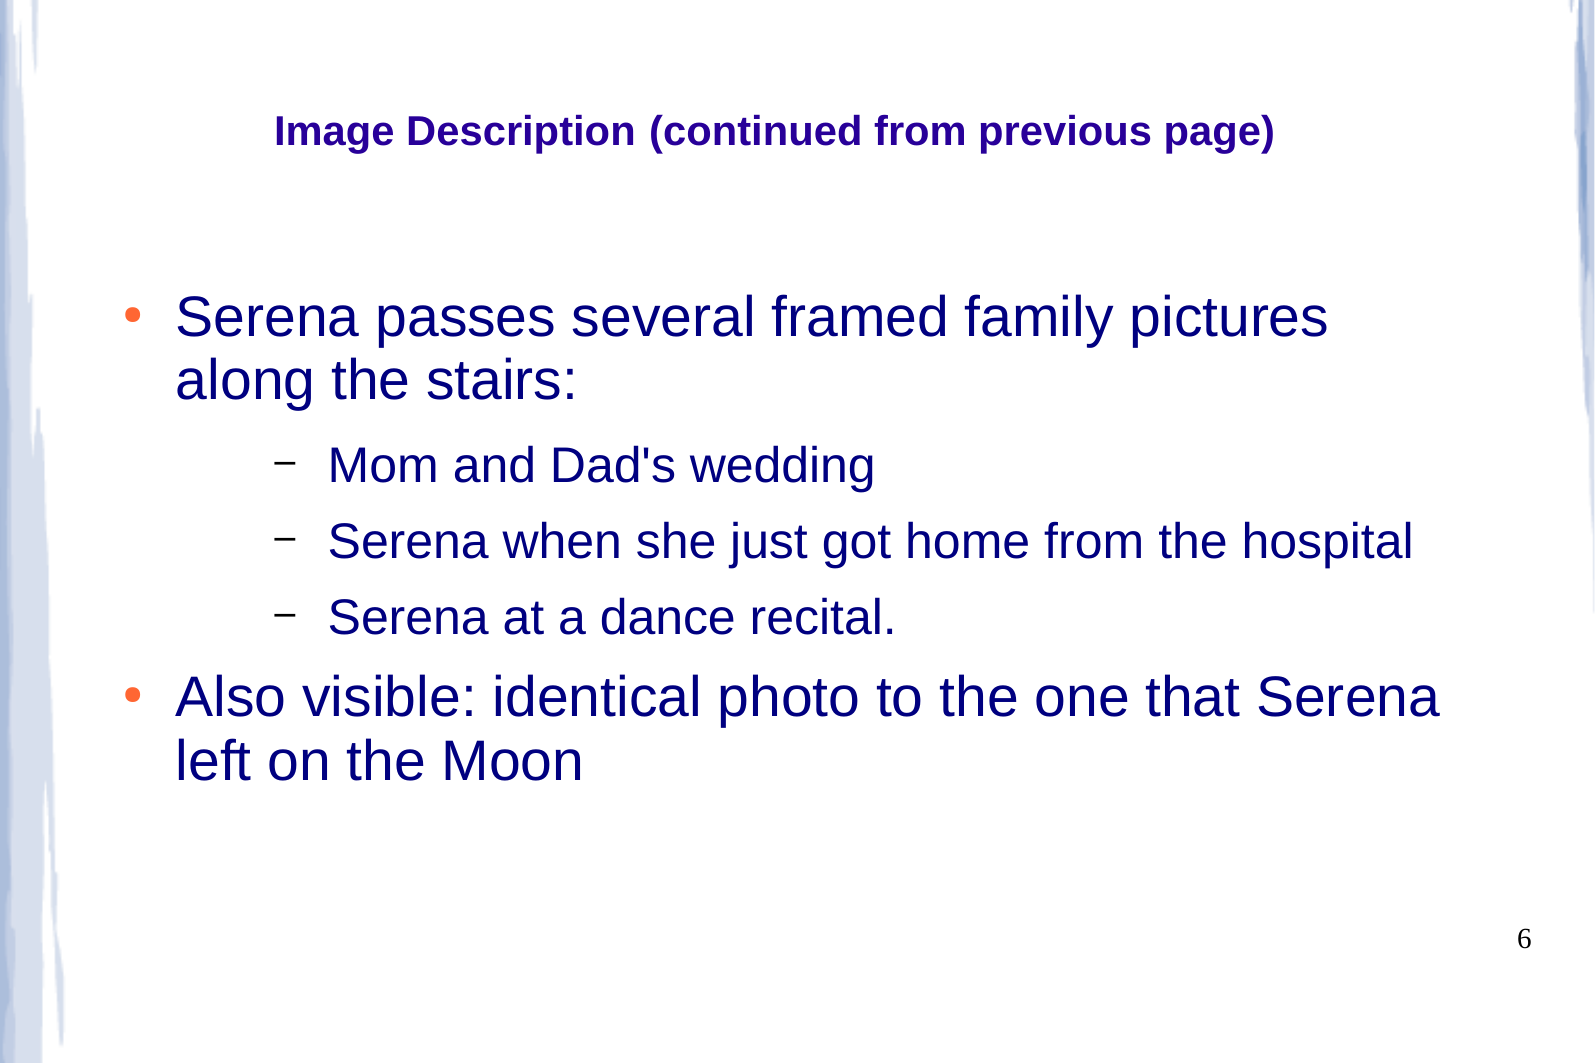

# Image Description	(continued from previous page)
Serena passes several framed family pictures along the stairs:
Mom and Dad's wedding
Serena when she just got home from the hospital
Serena at a dance recital.
Also visible: identical photo to the one that Serena left on the Moon
6